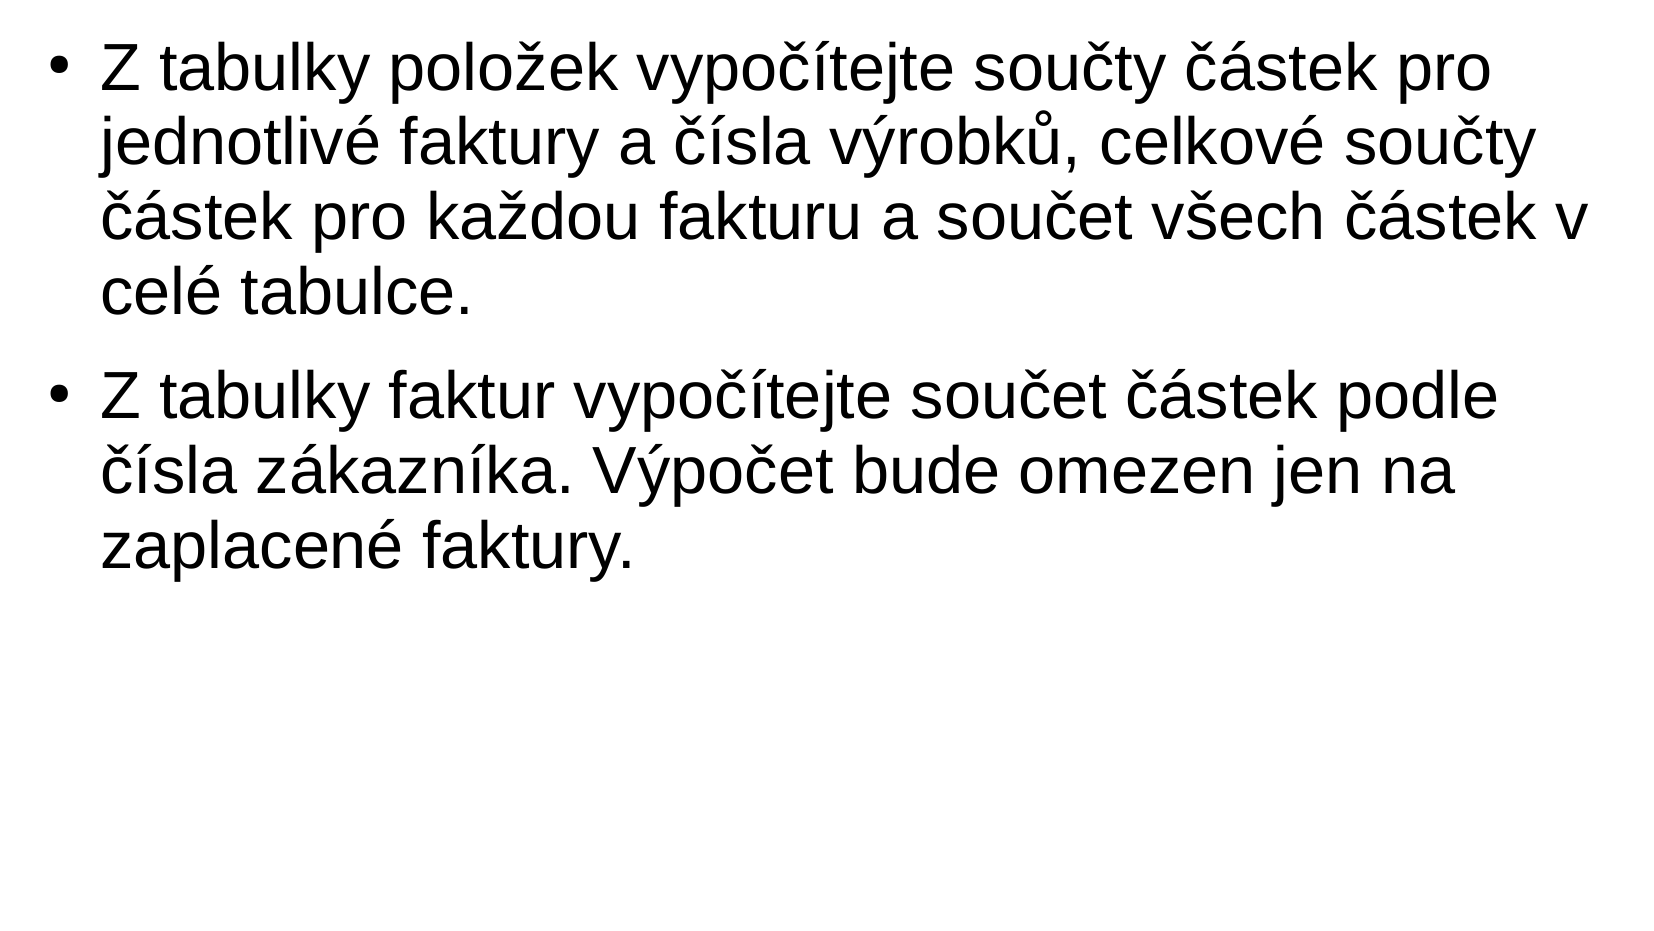

# Z tabulky položek vypočítejte součty částek pro jednotlivé faktury a čísla výrobků, celkové součty částek pro každou fakturu a součet všech částek v celé tabulce.
Z tabulky faktur vypočítejte součet částek podle čísla zákazníka. Výpočet bude omezen jen na zaplacené faktury.